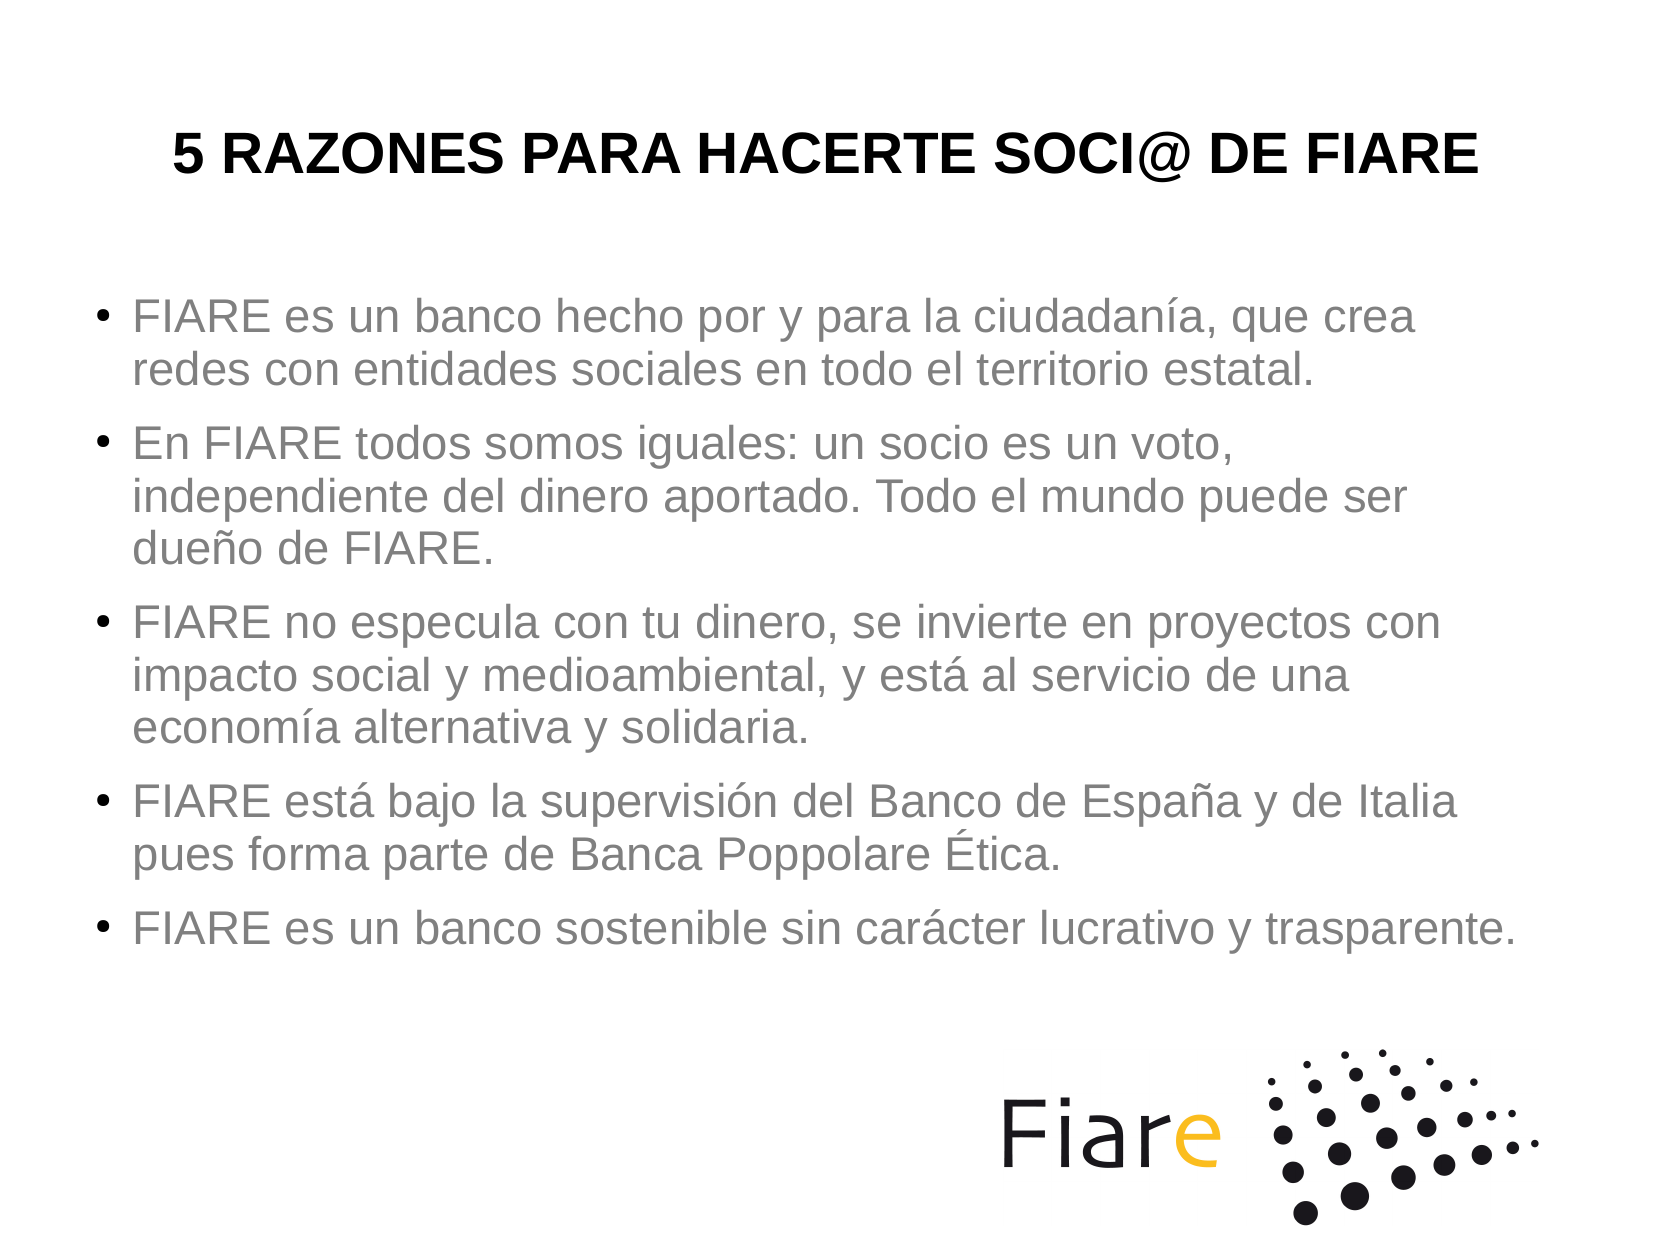

# 5 RAZONES PARA HACERTE SOCI@ DE FIARE
FIARE es un banco hecho por y para la ciudadanía, que crea redes con entidades sociales en todo el territorio estatal.
En FIARE todos somos iguales: un socio es un voto, independiente del dinero aportado. Todo el mundo puede ser dueño de FIARE.
FIARE no especula con tu dinero, se invierte en proyectos con impacto social y medioambiental, y está al servicio de una economía alternativa y solidaria.
FIARE está bajo la supervisión del Banco de España y de Italia pues forma parte de Banca Poppolare Ética.
FIARE es un banco sostenible sin carácter lucrativo y trasparente.